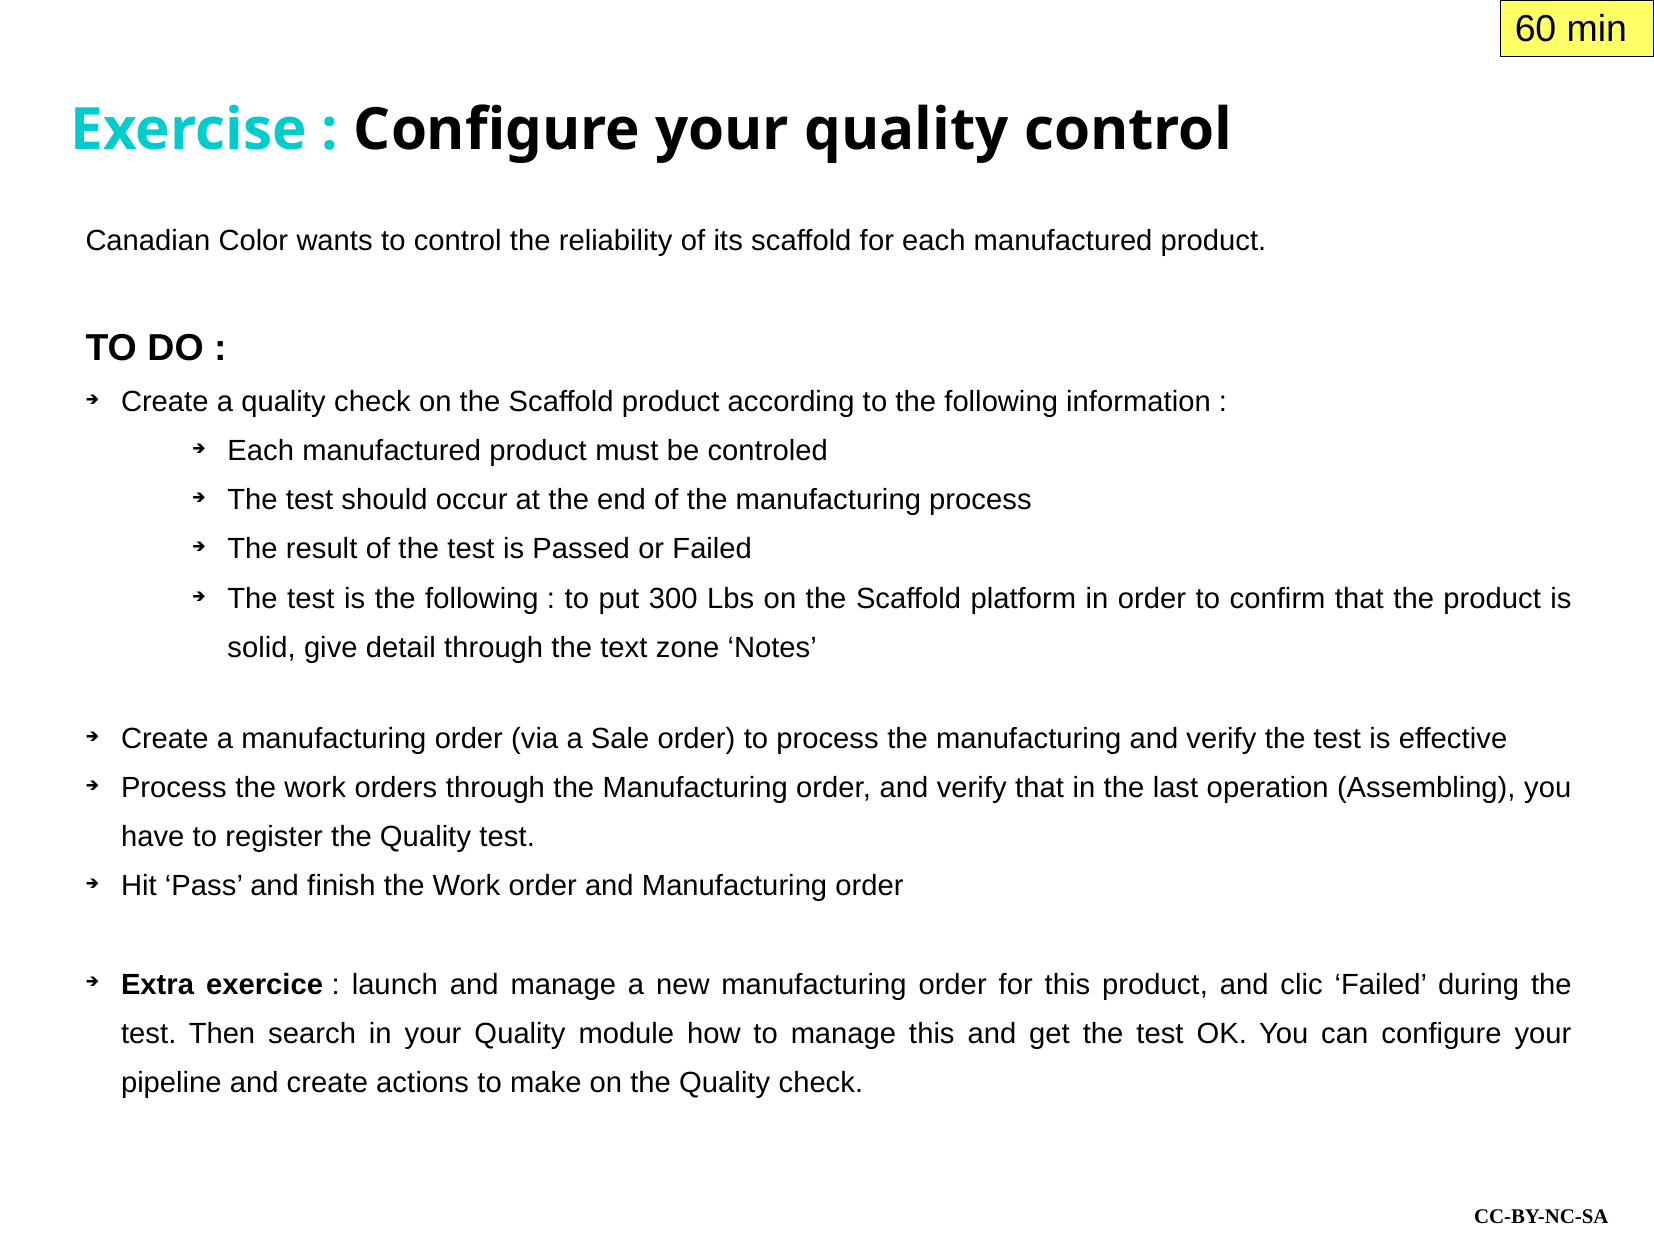

60 min
# Exercise : Configure your quality control
Canadian Color wants to control the reliability of its scaffold for each manufactured product.
TO DO :
Create a quality check on the Scaffold product according to the following information :
Each manufactured product must be controled
The test should occur at the end of the manufacturing process
The result of the test is Passed or Failed
The test is the following : to put 300 Lbs on the Scaffold platform in order to confirm that the product is solid, give detail through the text zone ‘Notes’
Create a manufacturing order (via a Sale order) to process the manufacturing and verify the test is effective
Process the work orders through the Manufacturing order, and verify that in the last operation (Assembling), you have to register the Quality test.
Hit ‘Pass’ and finish the Work order and Manufacturing order
Extra exercice : launch and manage a new manufacturing order for this product, and clic ‘Failed’ during the test. Then search in your Quality module how to manage this and get the test OK. You can configure your pipeline and create actions to make on the Quality check.